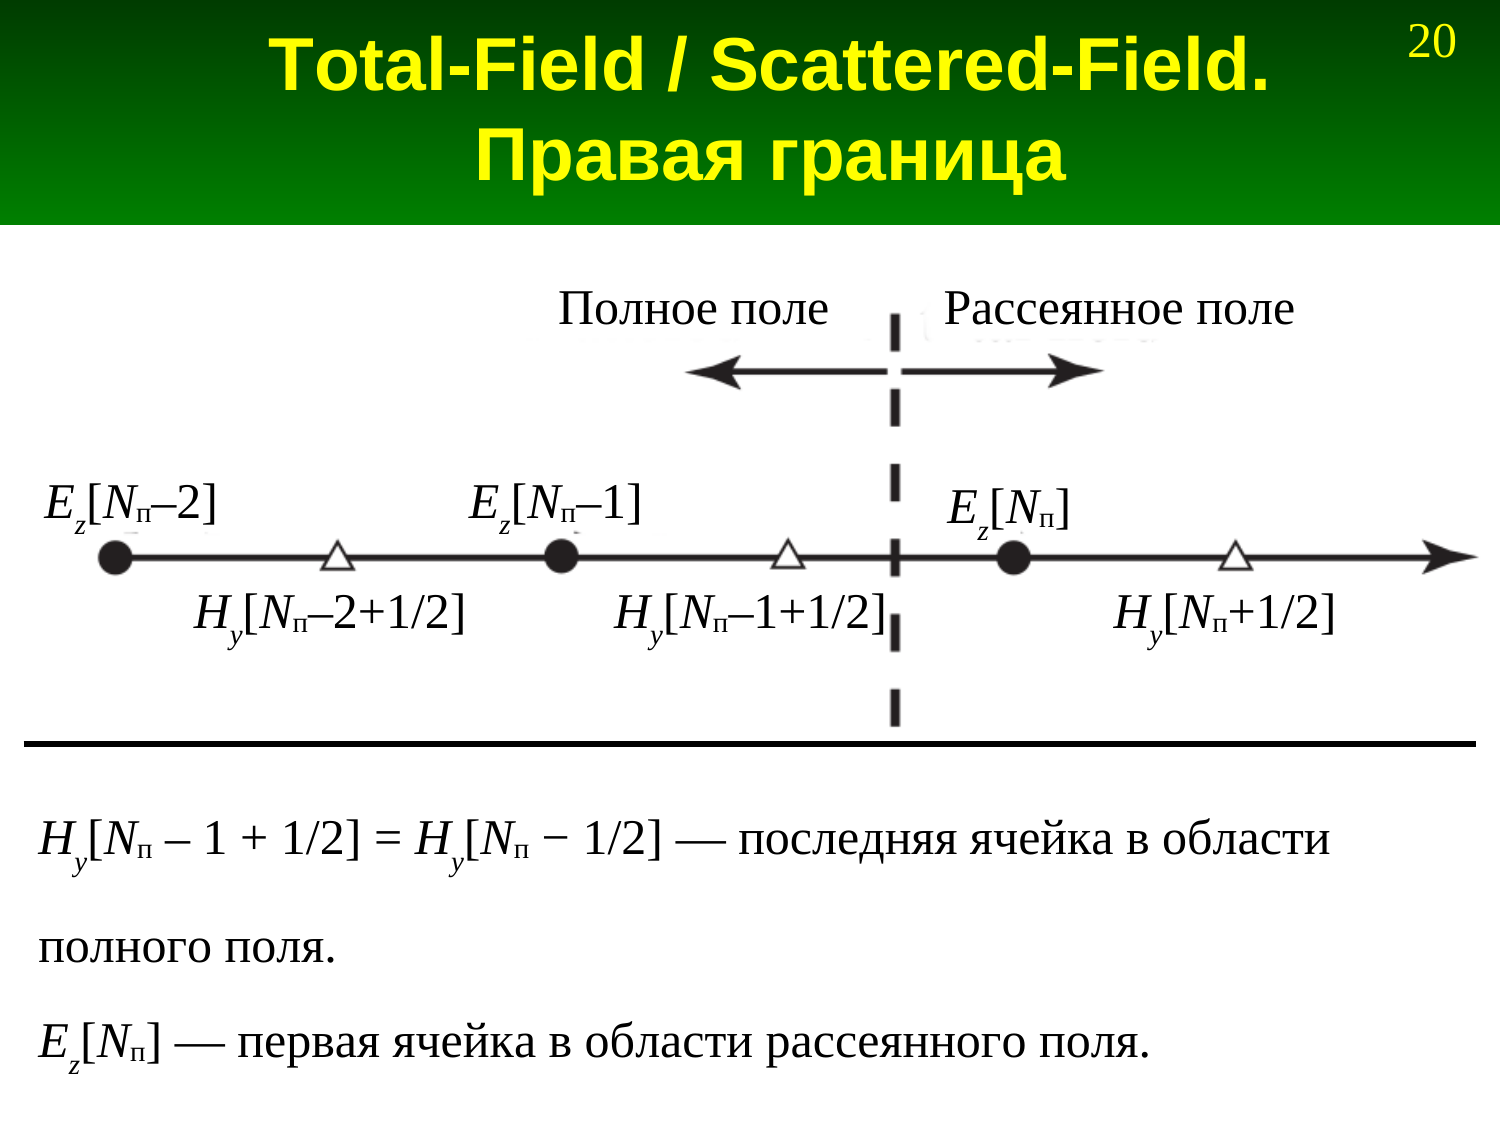

# Total-Field / Scattered-Field. Правая граница
Полное поле
Рассеянное поле
Ez[Nп–2]
Ez[Nп–1]
Ez[Nп]
Hy[Nп–2+1/2]
Hy[Nп–1+1/2]
Hy[Nп+1/2]
Hy[Nп – 1 + 1/2] = Hy[Nп − 1/2] — последняя ячейка в области
полного поля.
Ez[Nп] — первая ячейка в области рассеянного поля.